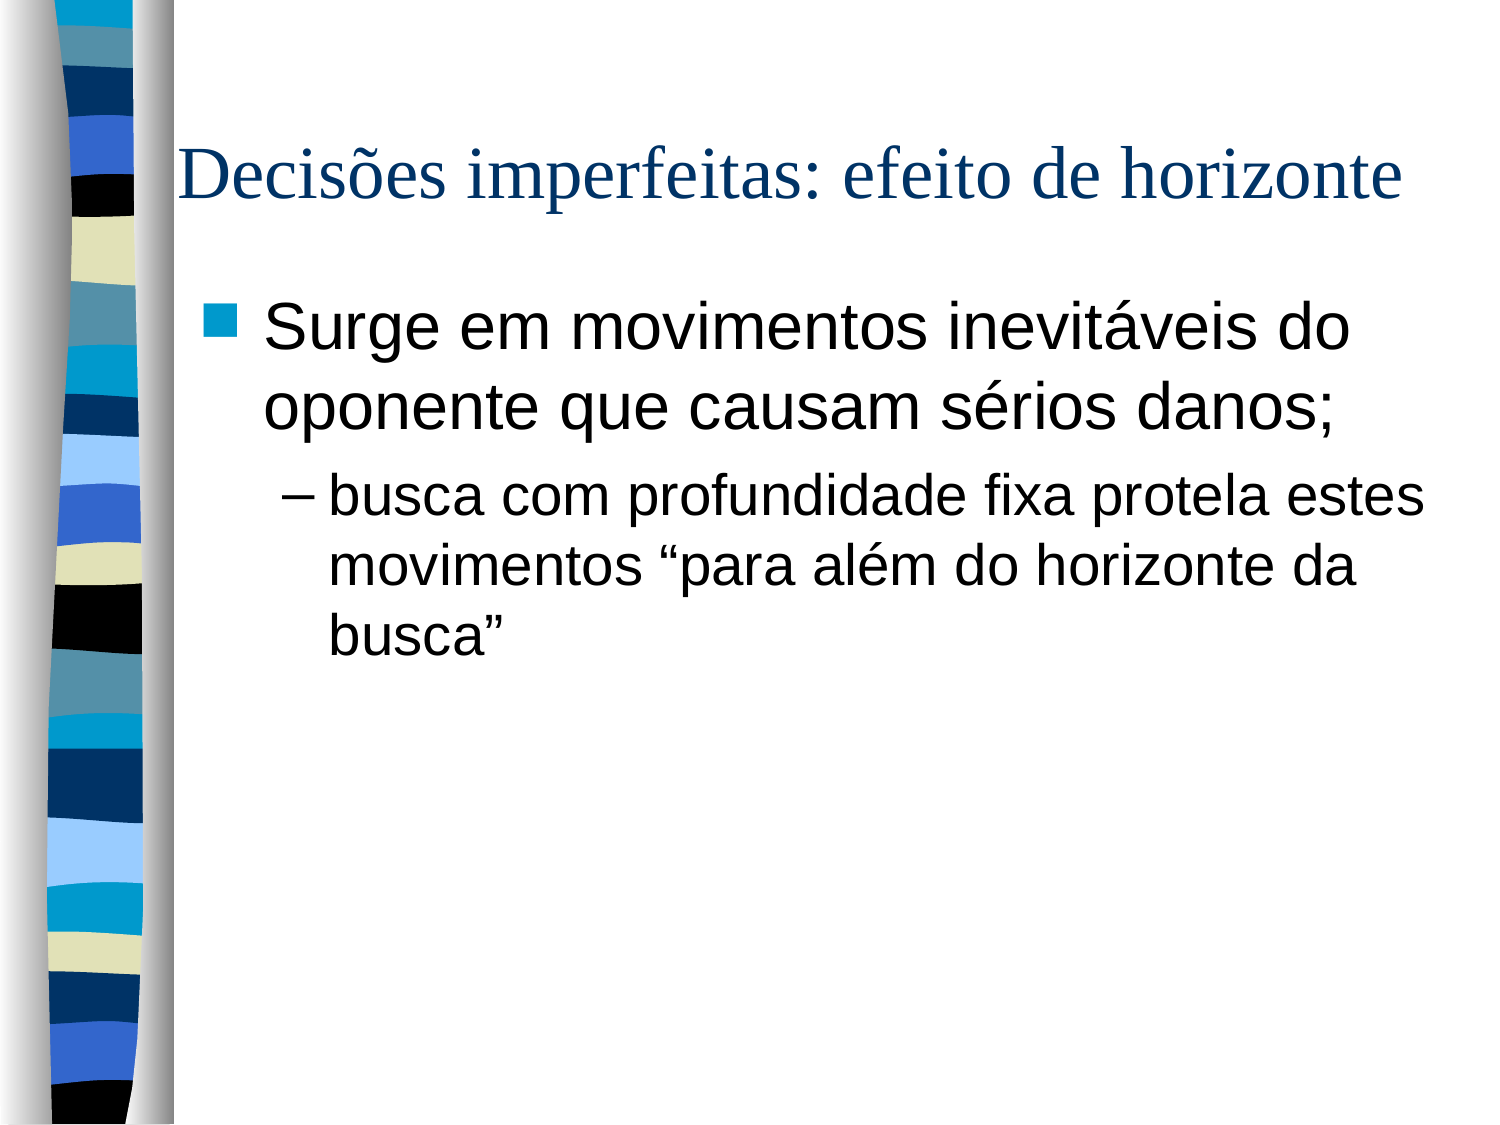

# Decisões imperfeitas: efeito de horizonte
Surge em movimentos inevitáveis do oponente que causam sérios danos;
busca com profundidade fixa protela estes movimentos “para além do horizonte da busca”